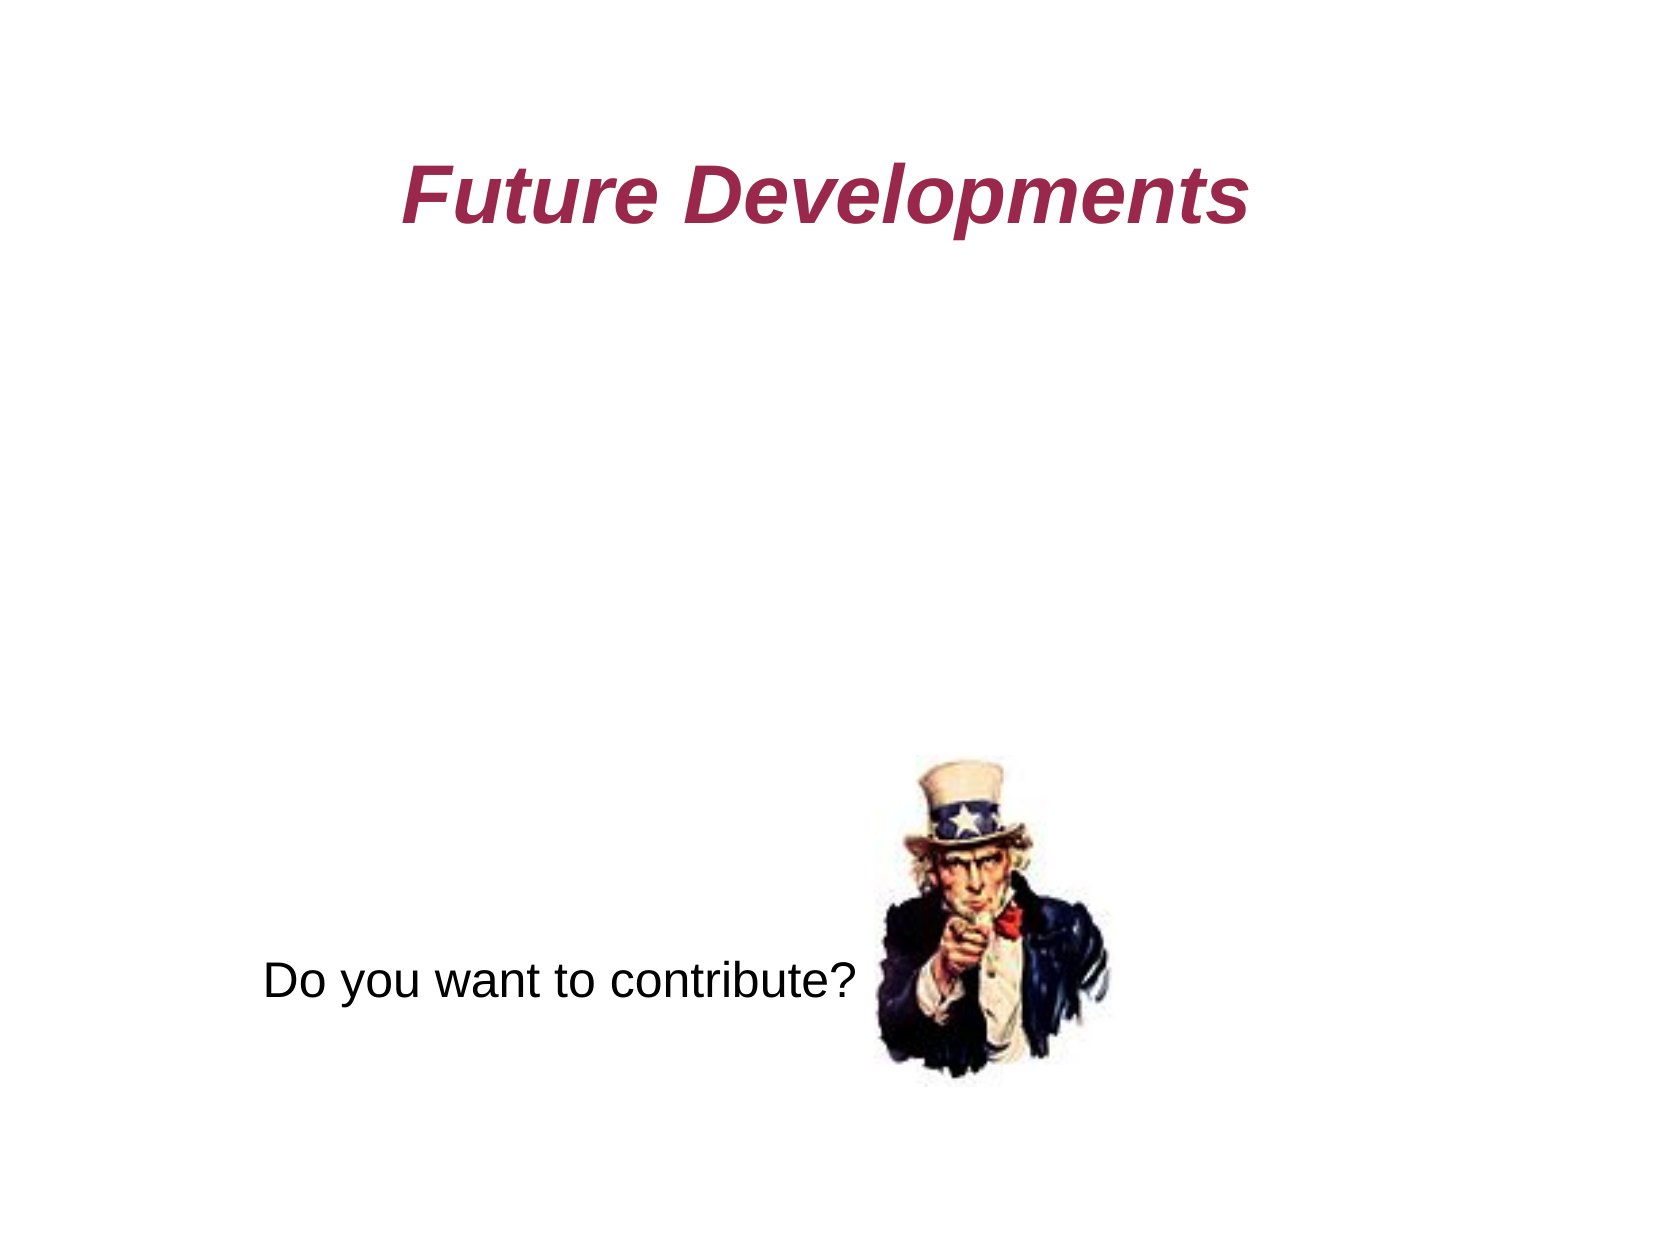

# Future Developments
Do you want to contribute?